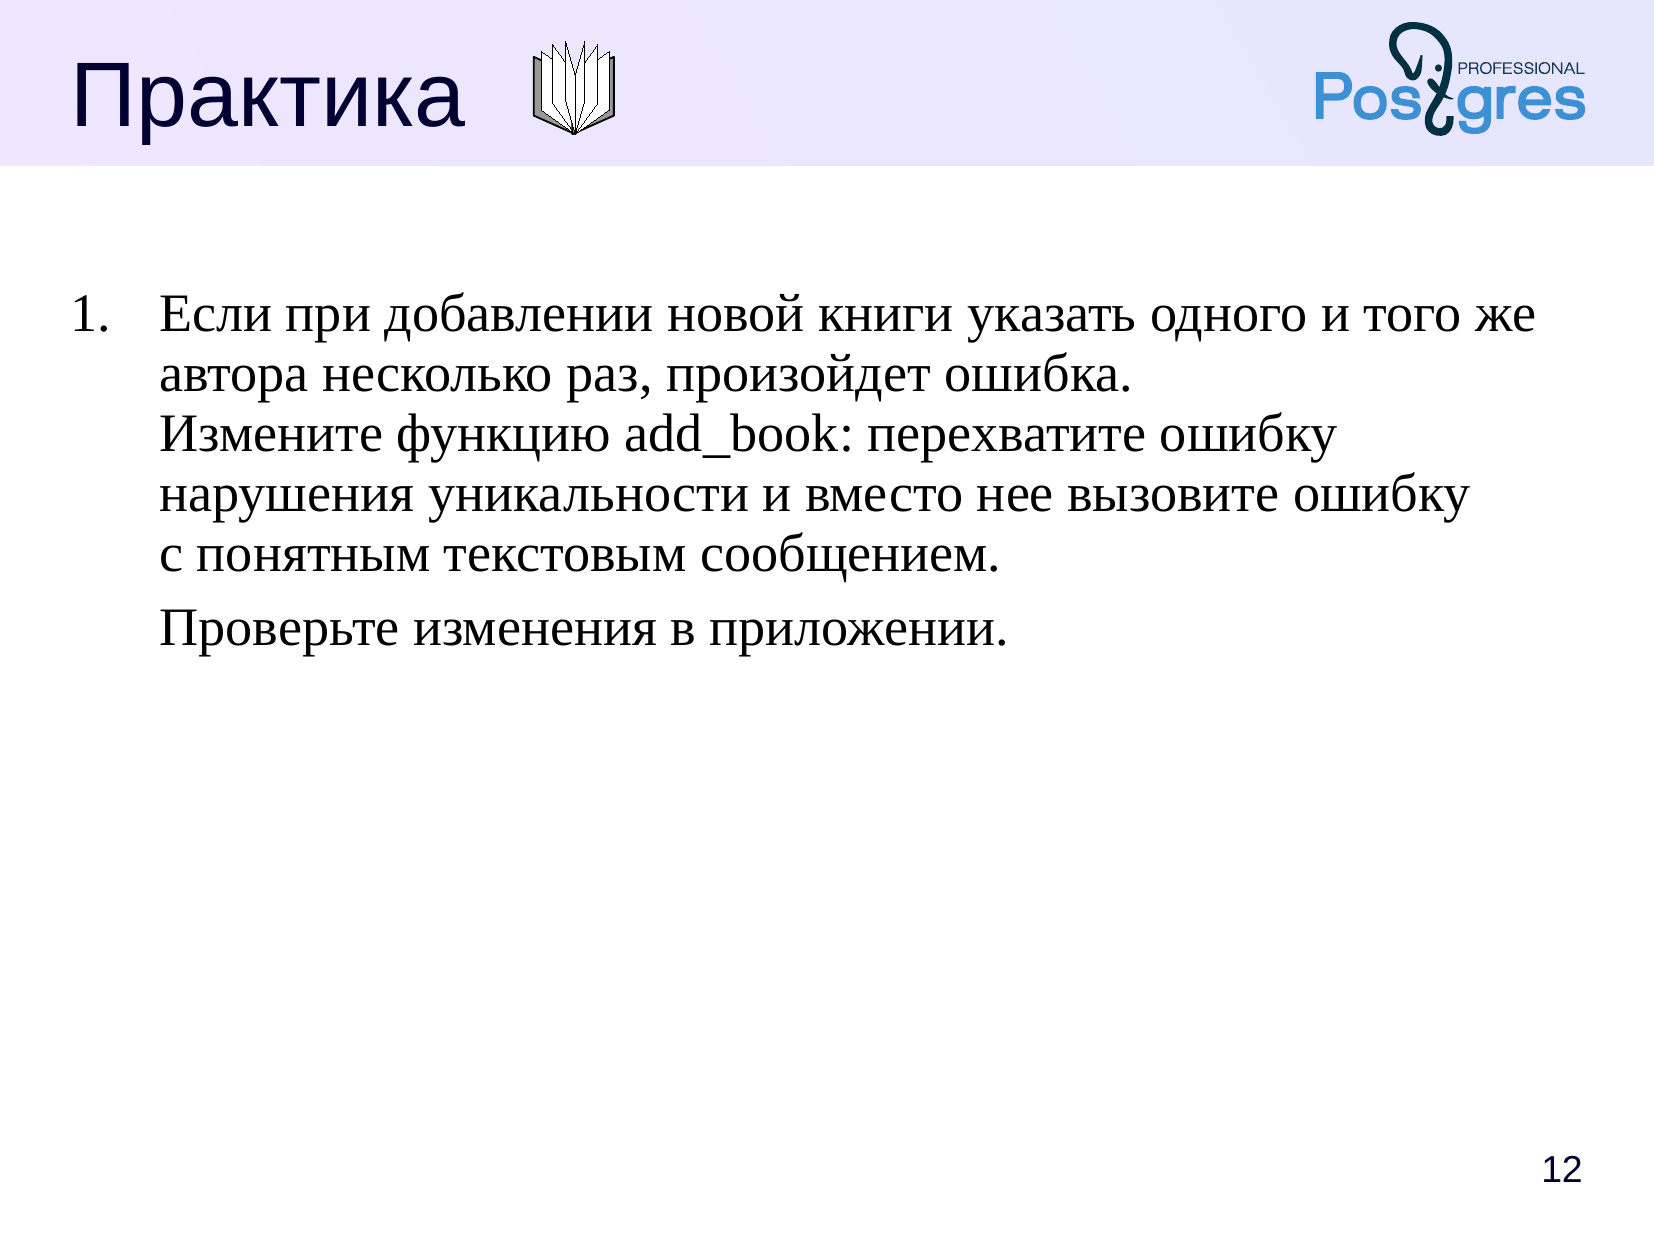

# Практика
Если при добавлении новой книги указать одного и того же автора несколько раз, произойдет ошибка.
Измените функцию add_book: перехватите ошибку нарушения уникальности и вместо нее вызовите ошибку
с понятным текстовым сообщением.
Проверьте изменения в приложении.